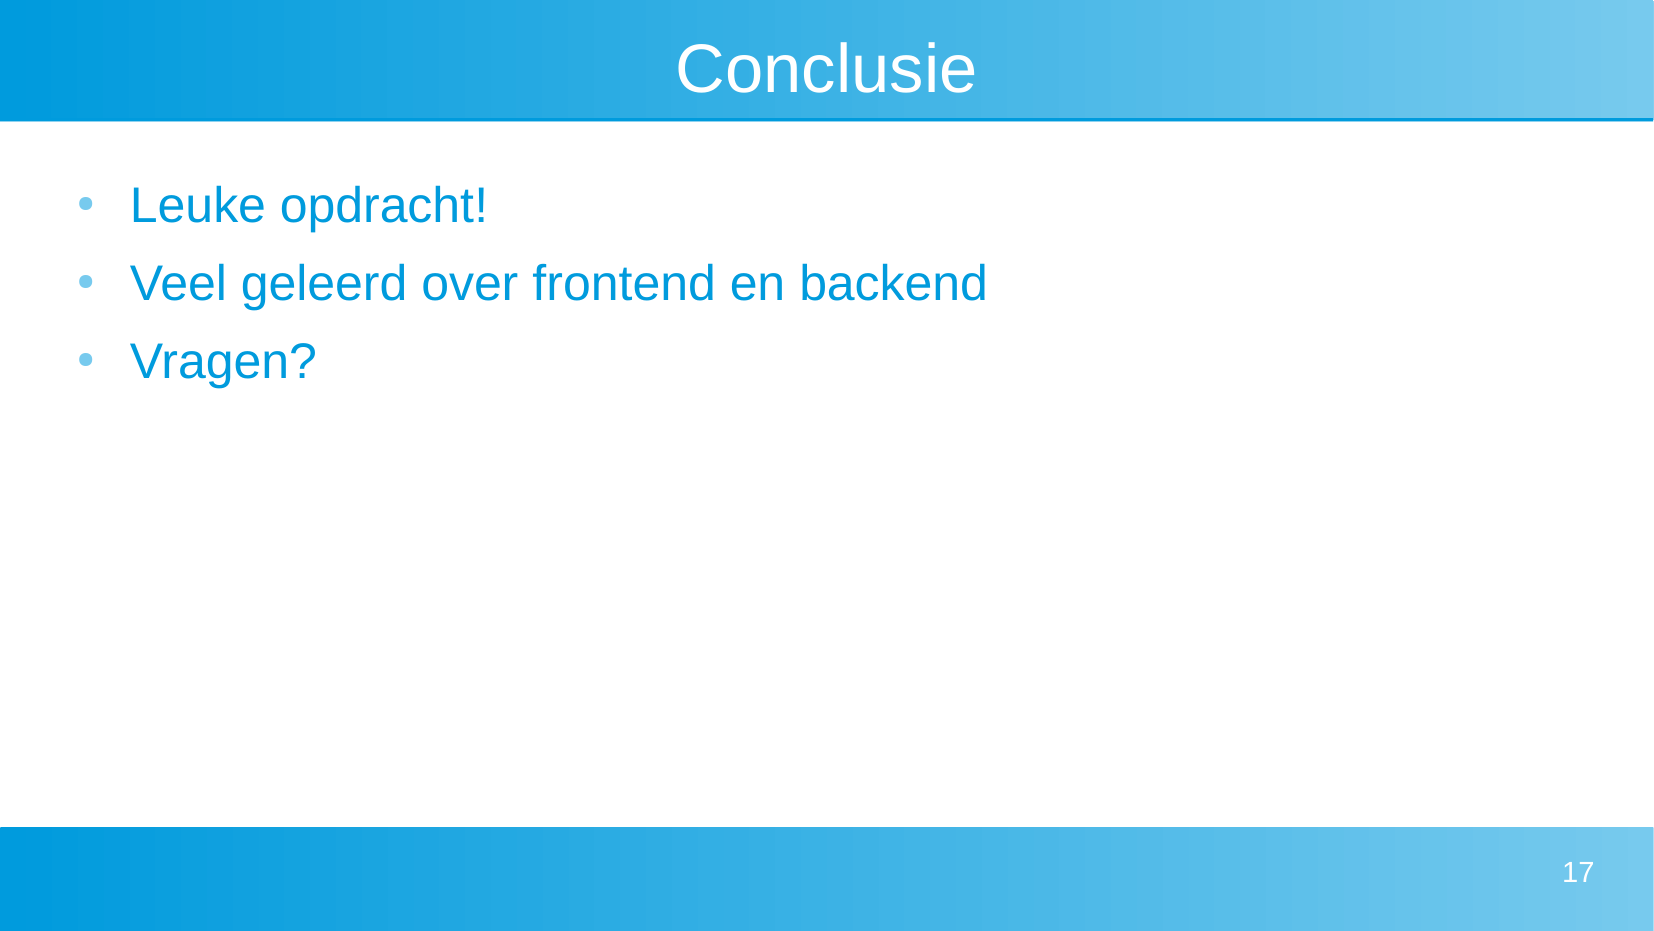

# Conclusie
Leuke opdracht!
Veel geleerd over frontend en backend
Vragen?
17